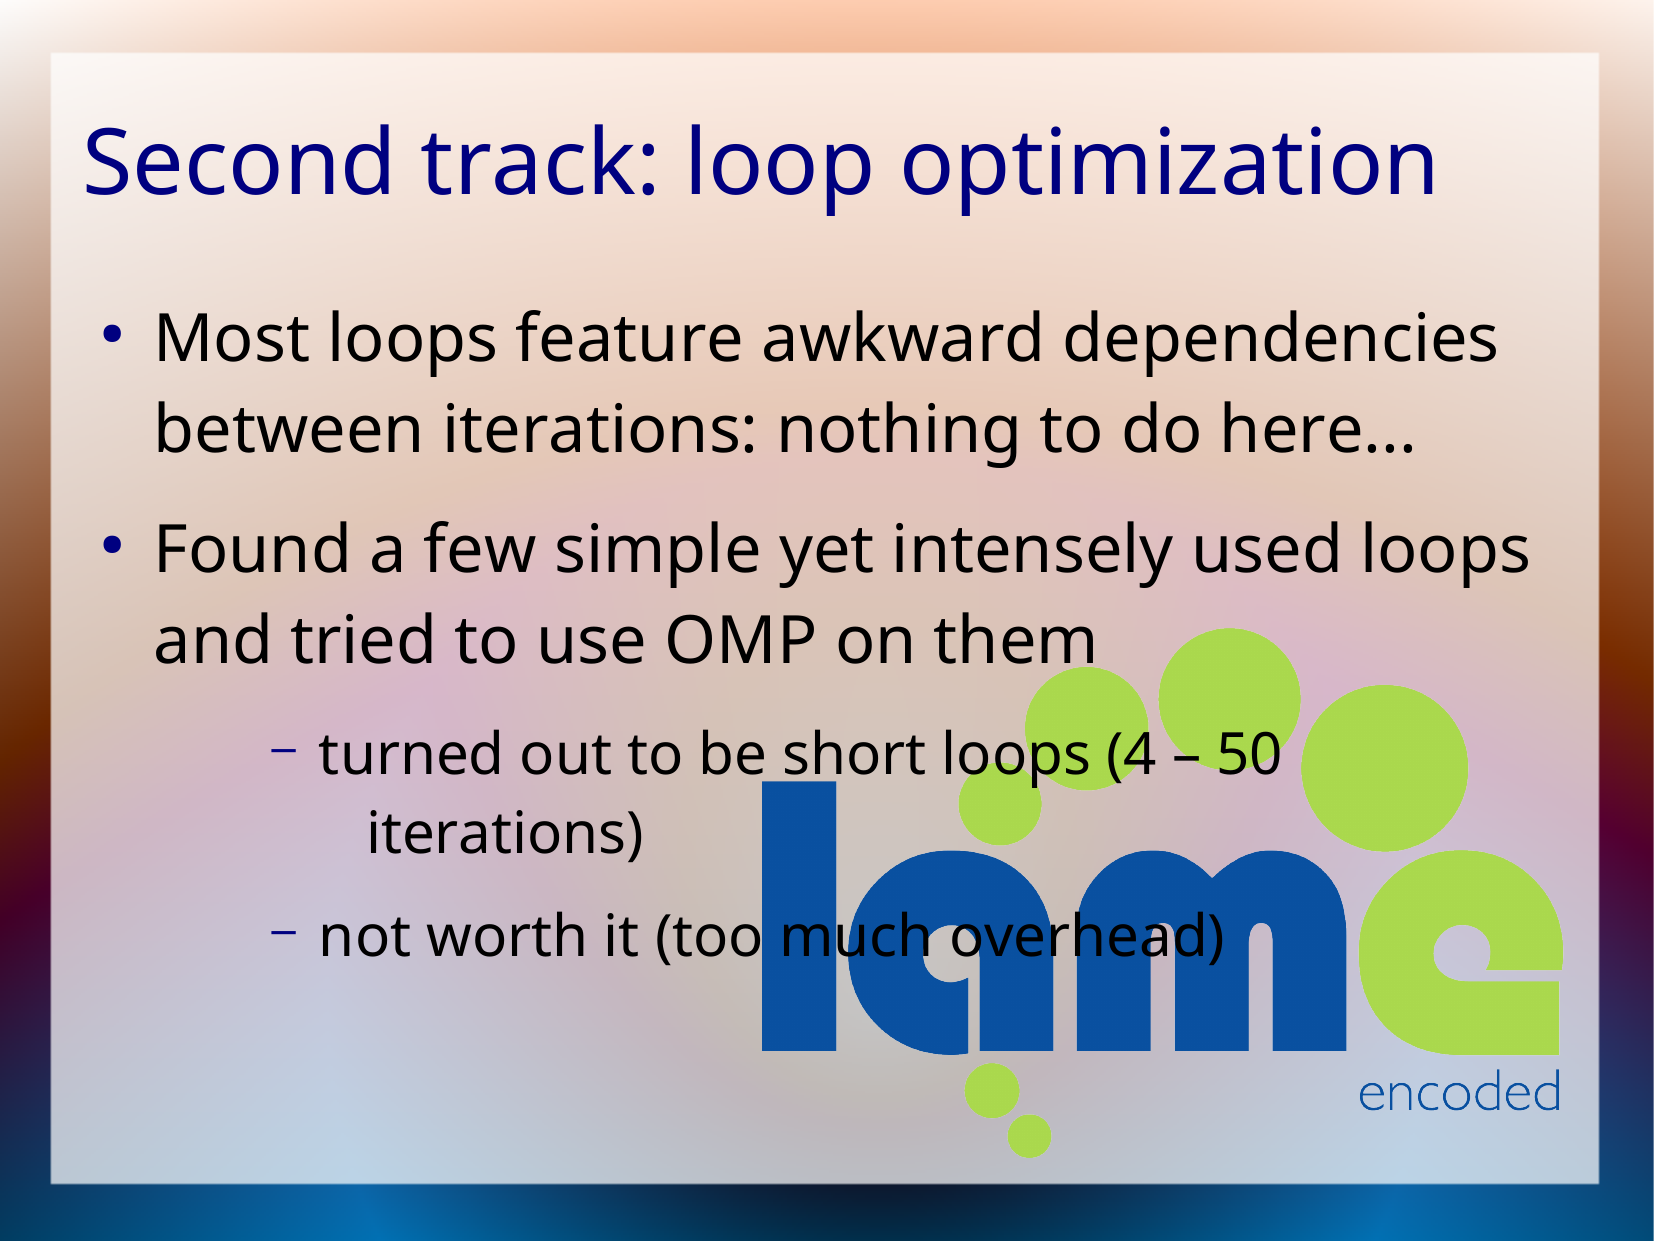

# Second track: loop optimization
Most loops feature awkward dependencies between iterations: nothing to do here...
Found a few simple yet intensely used loops and tried to use OMP on them
turned out to be short loops (4 – 50 iterations)
not worth it (too much overhead)